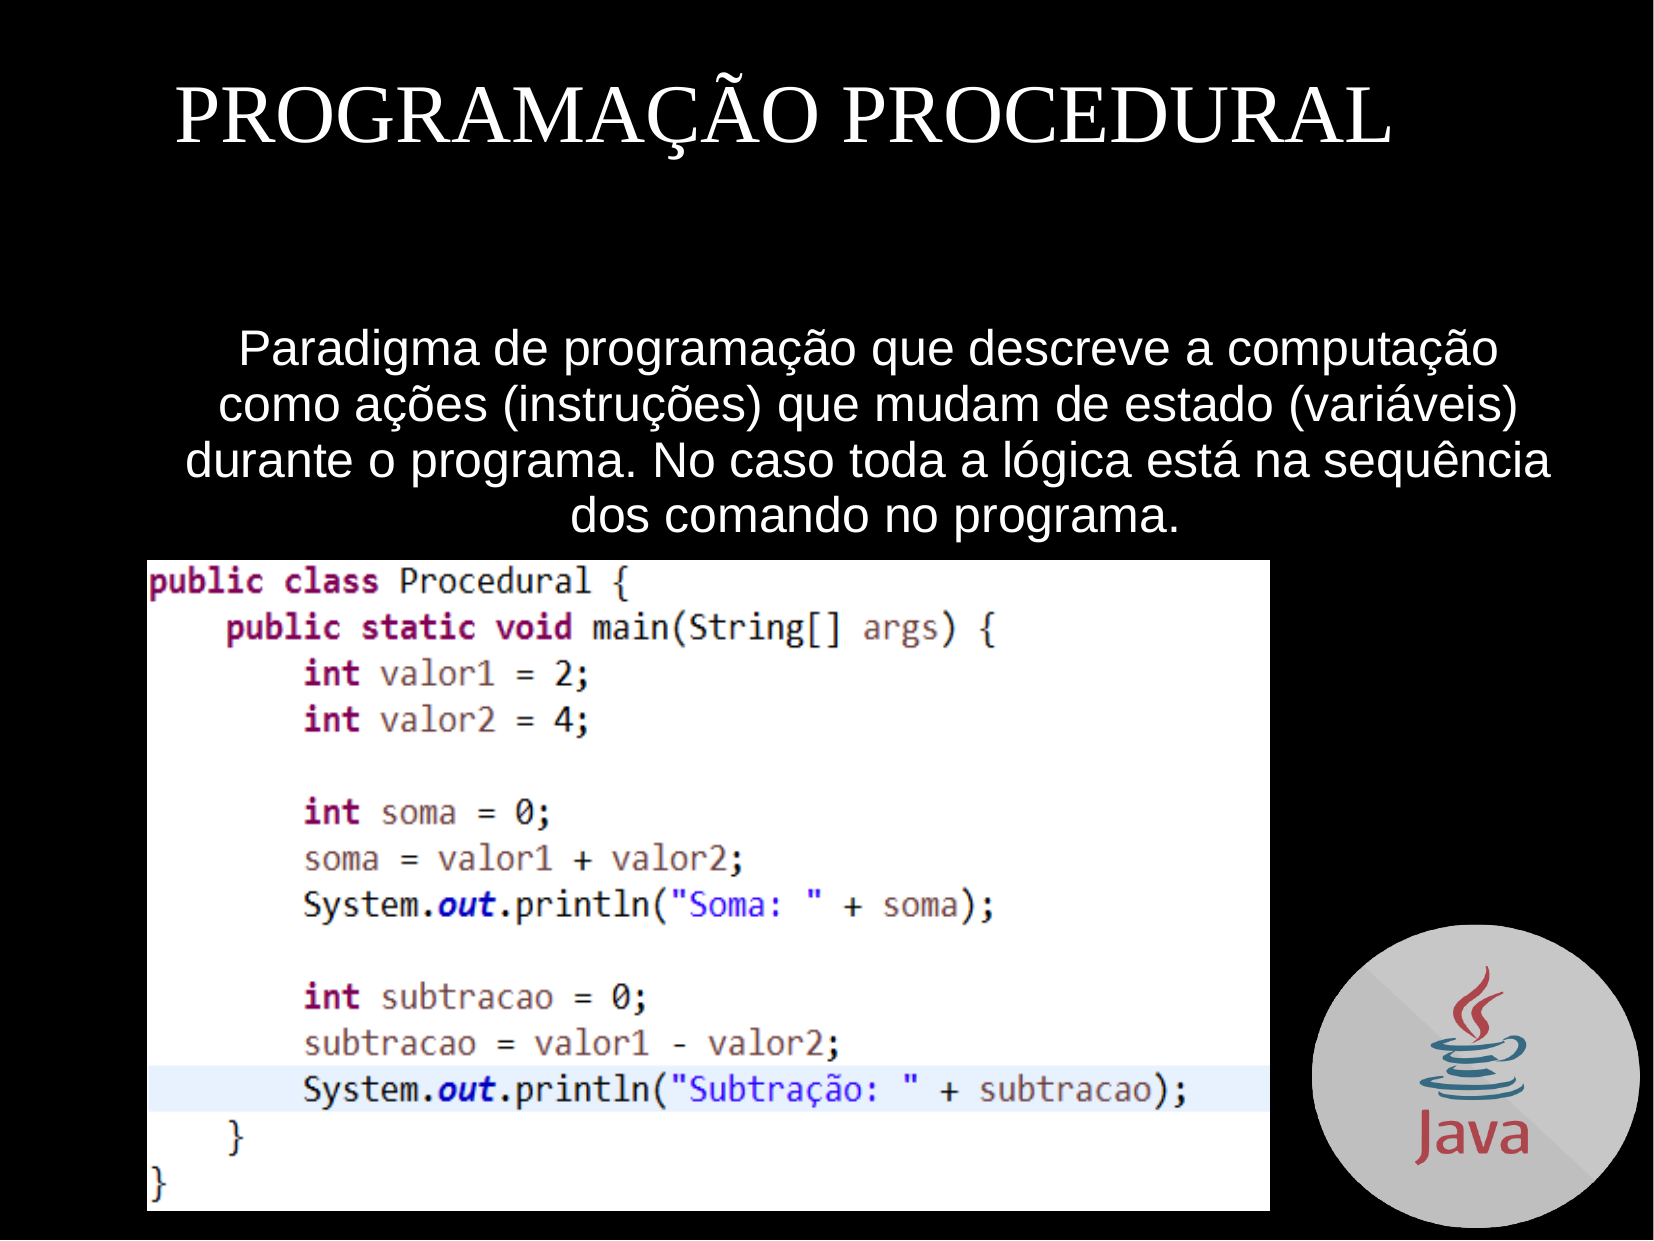

PROGRAMAÇÃO PROCEDURAL
Paradigma de programação que descreve a computação
como ações (instruções) que mudam de estado (variáveis)
durante o programa. No caso toda a lógica está na sequência
dos comando no programa.